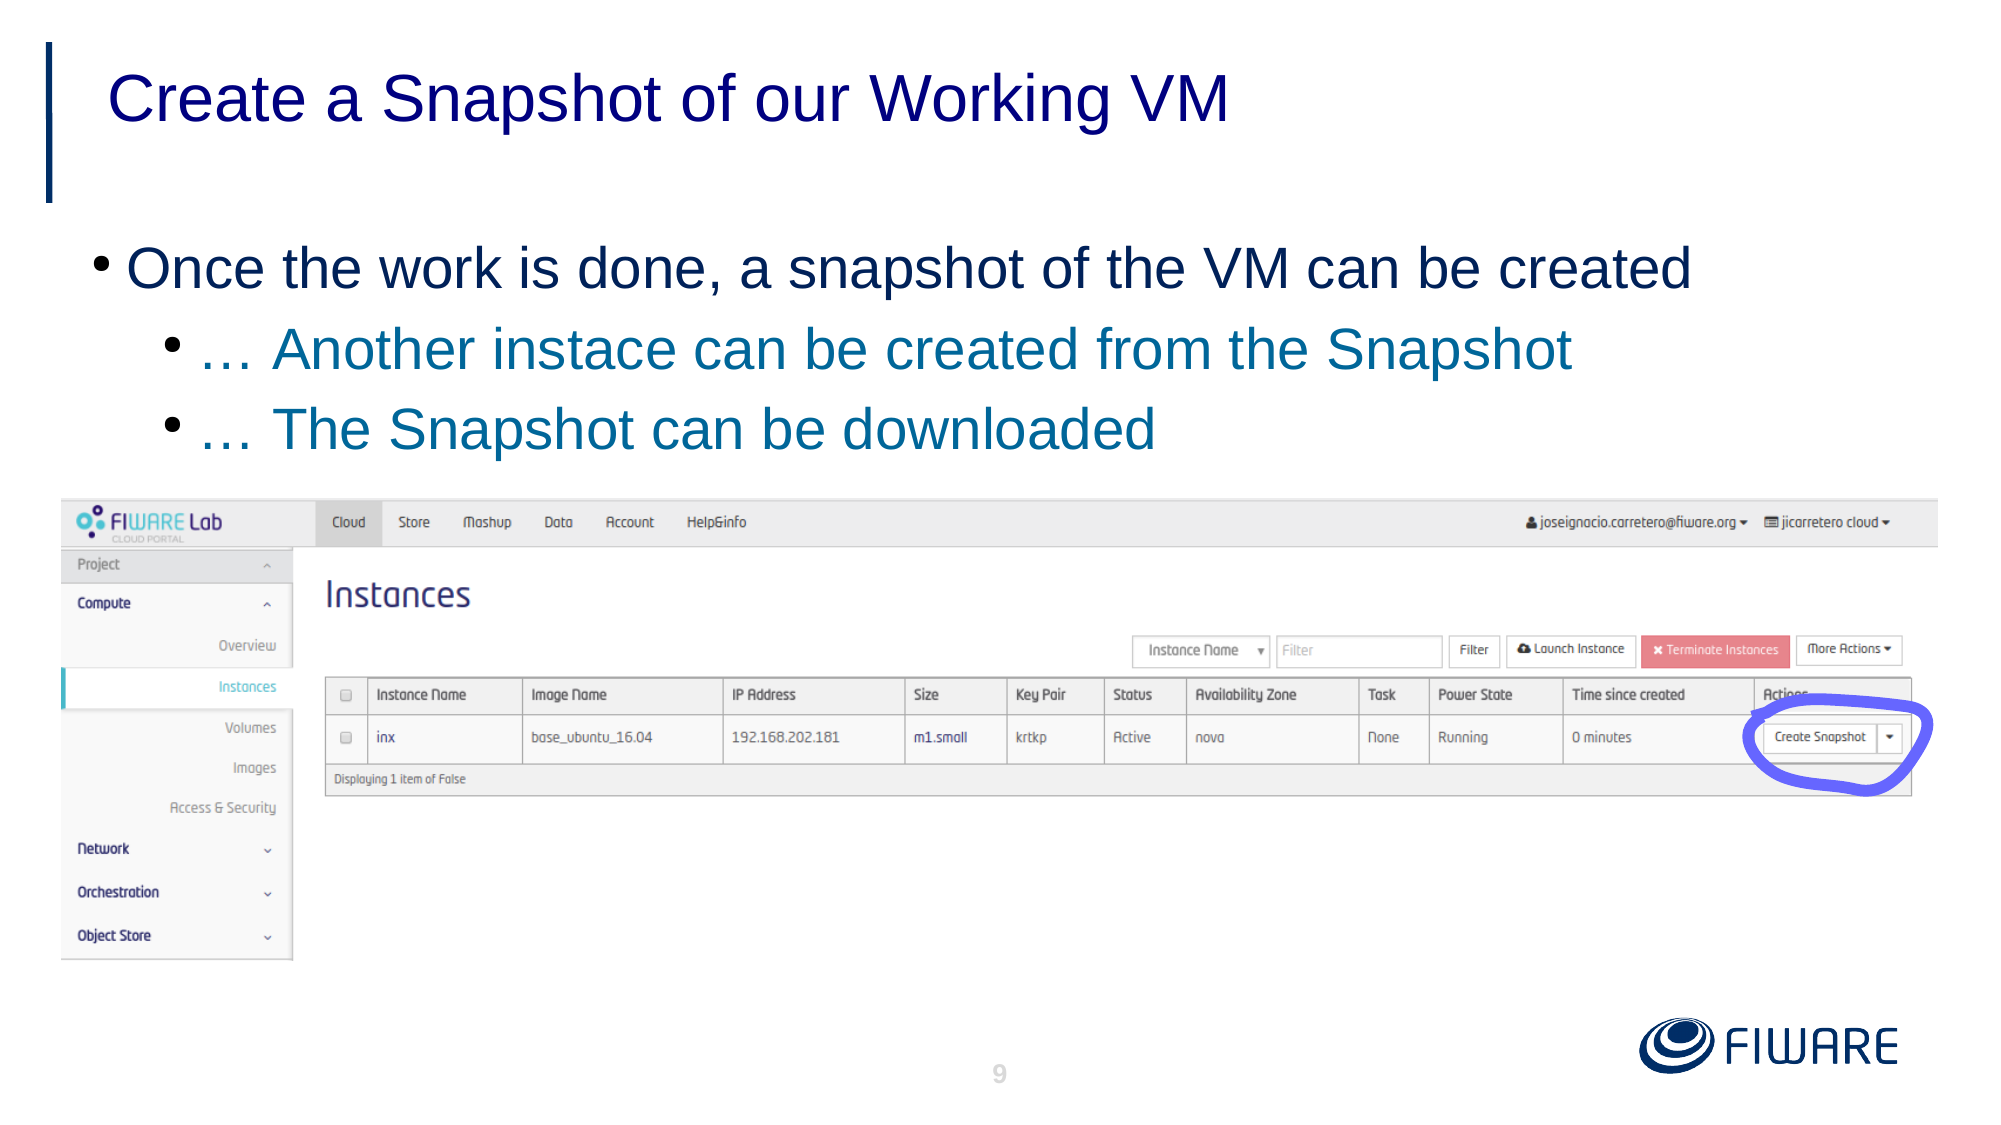

# Create a Snapshot of our Working VM
Once the work is done, a snapshot of the VM can be created
… Another instace can be created from the Snapshot
… The Snapshot can be downloaded